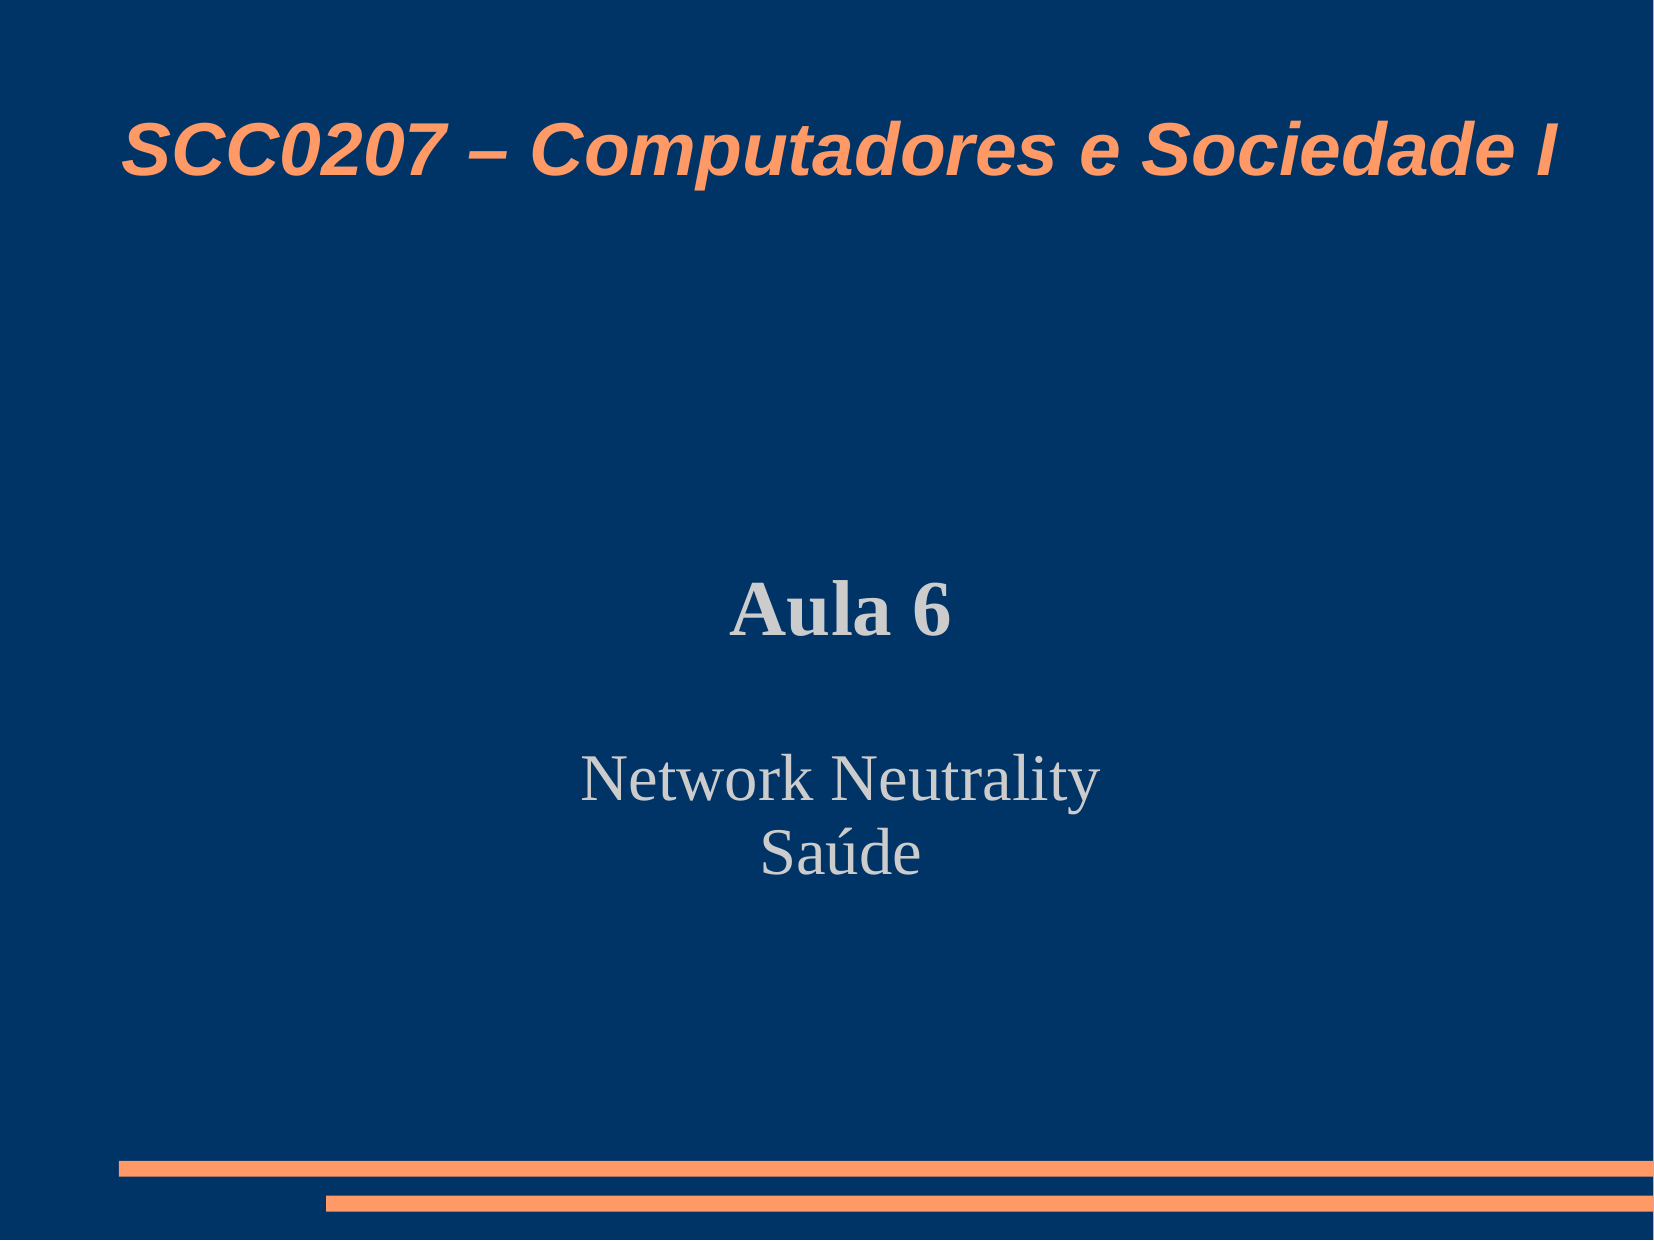

# SCC0207 – Computadores e Sociedade I
Aula 6
Network Neutrality
Saúde